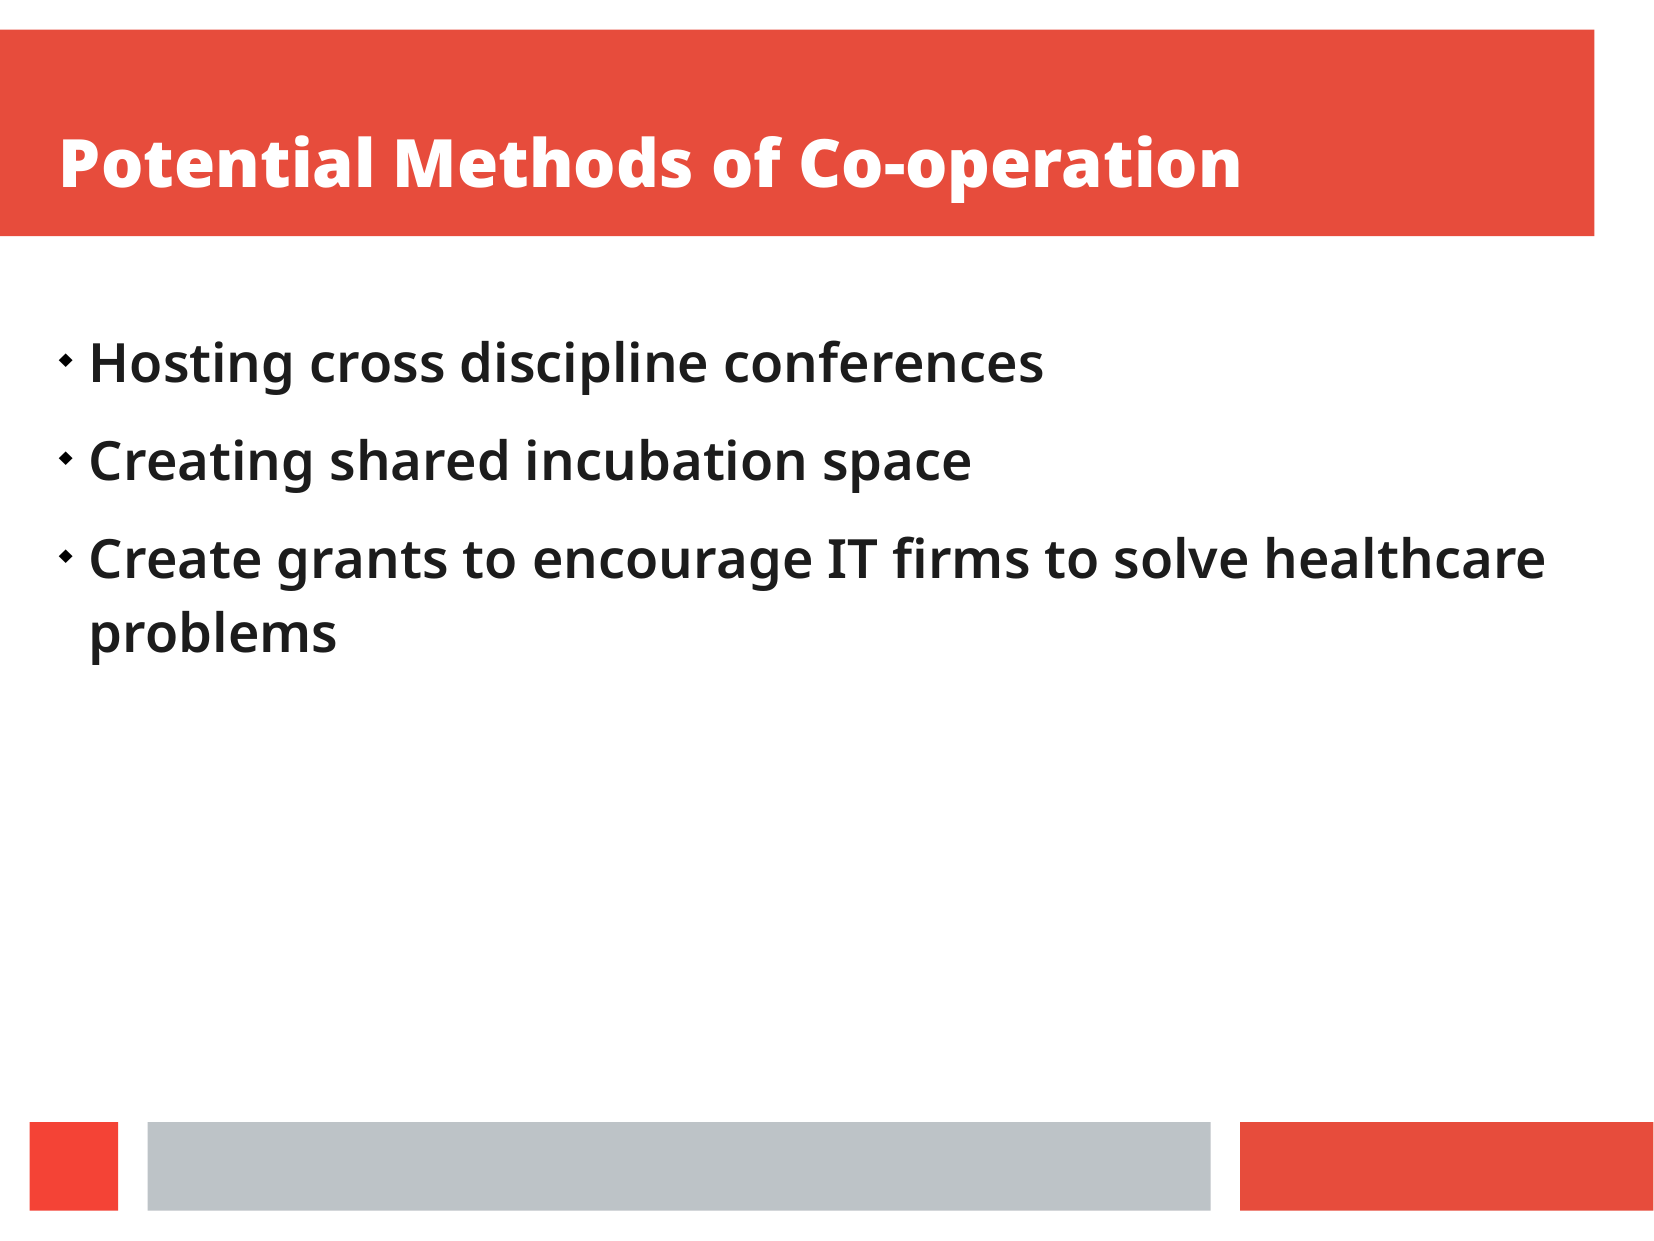

# Potential Methods of Co-operation
Hosting cross discipline conferences
Creating shared incubation space
Create grants to encourage IT firms to solve healthcare problems